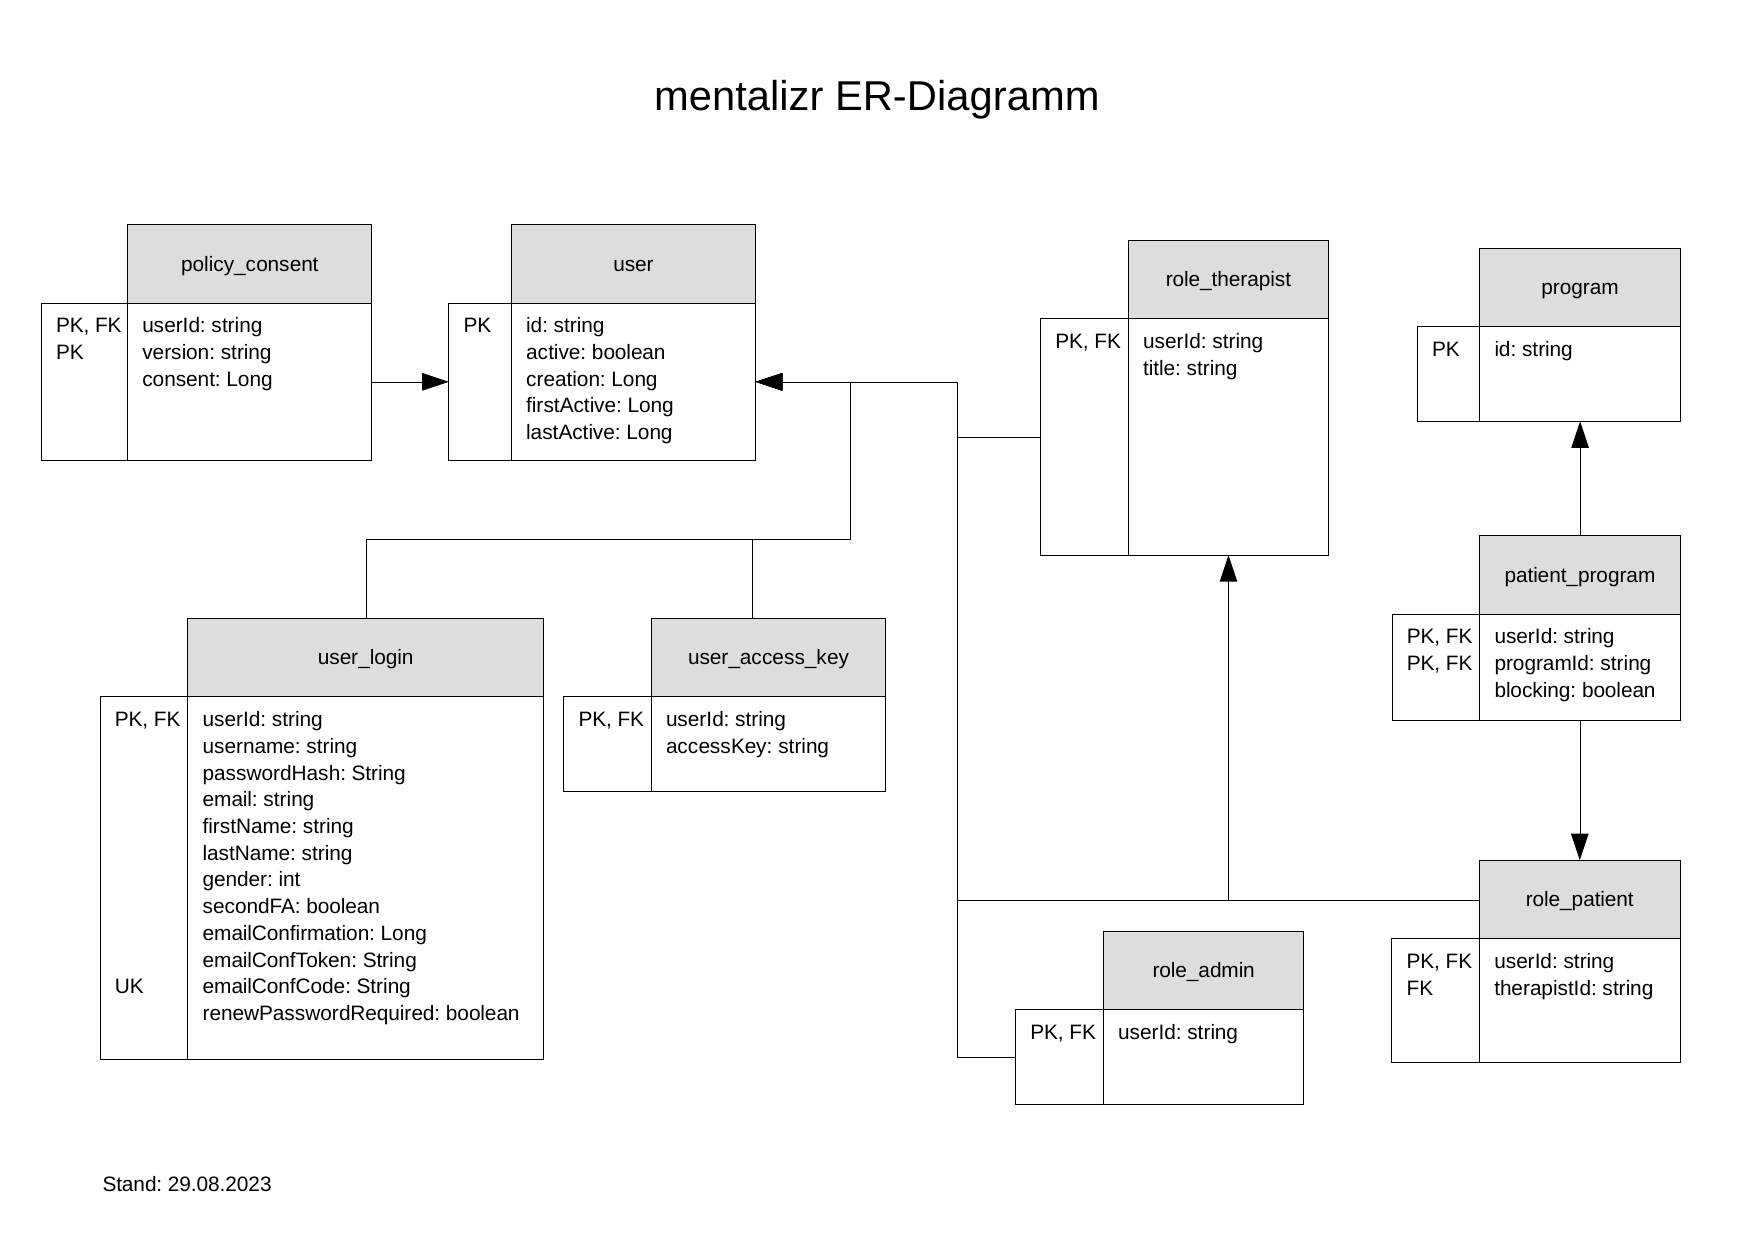

# mentalizr ER-Diagramm
policy_consent
user
userAccessKey
role_therapist
program
PK, FK
PK
userId: string
version: string
consent: Long
PK
id: string
active: boolean
creation: Long
firstActive: Long
lastActive: Long
PK, FK
PK, FK
userId: string
accessKey: string
userId: string
title: string
PK
id: string
userAccessKey
patient_program
PK, FK
PK, FK
PK, FK
userId: string
accessKey: string
userId: string
programId: string
blocking: boolean
user_login
userAccessKey
user_access_key
PK, FK
UK
userId: string
username: string
passwordHash: String
email: string
firstName: string
lastName: string
gender: int
secondFA: boolean
emailConfirmation: Long
emailConfToken: String
emailConfCode: String
renewPasswordRequired: boolean
PK, FK
PK, FK
userId: string
accessKey: string
userId: string
accessKey: string
userAccessKey
role_patient
userAccessKey
role_admin
PK, FK
PK, FK
FK
userId: string
accessKey: string
userId: string
therapistId: string
PK, FK
PK, FK
userId: string
accessKey: string
userId: string
Stand: 29.08.2023